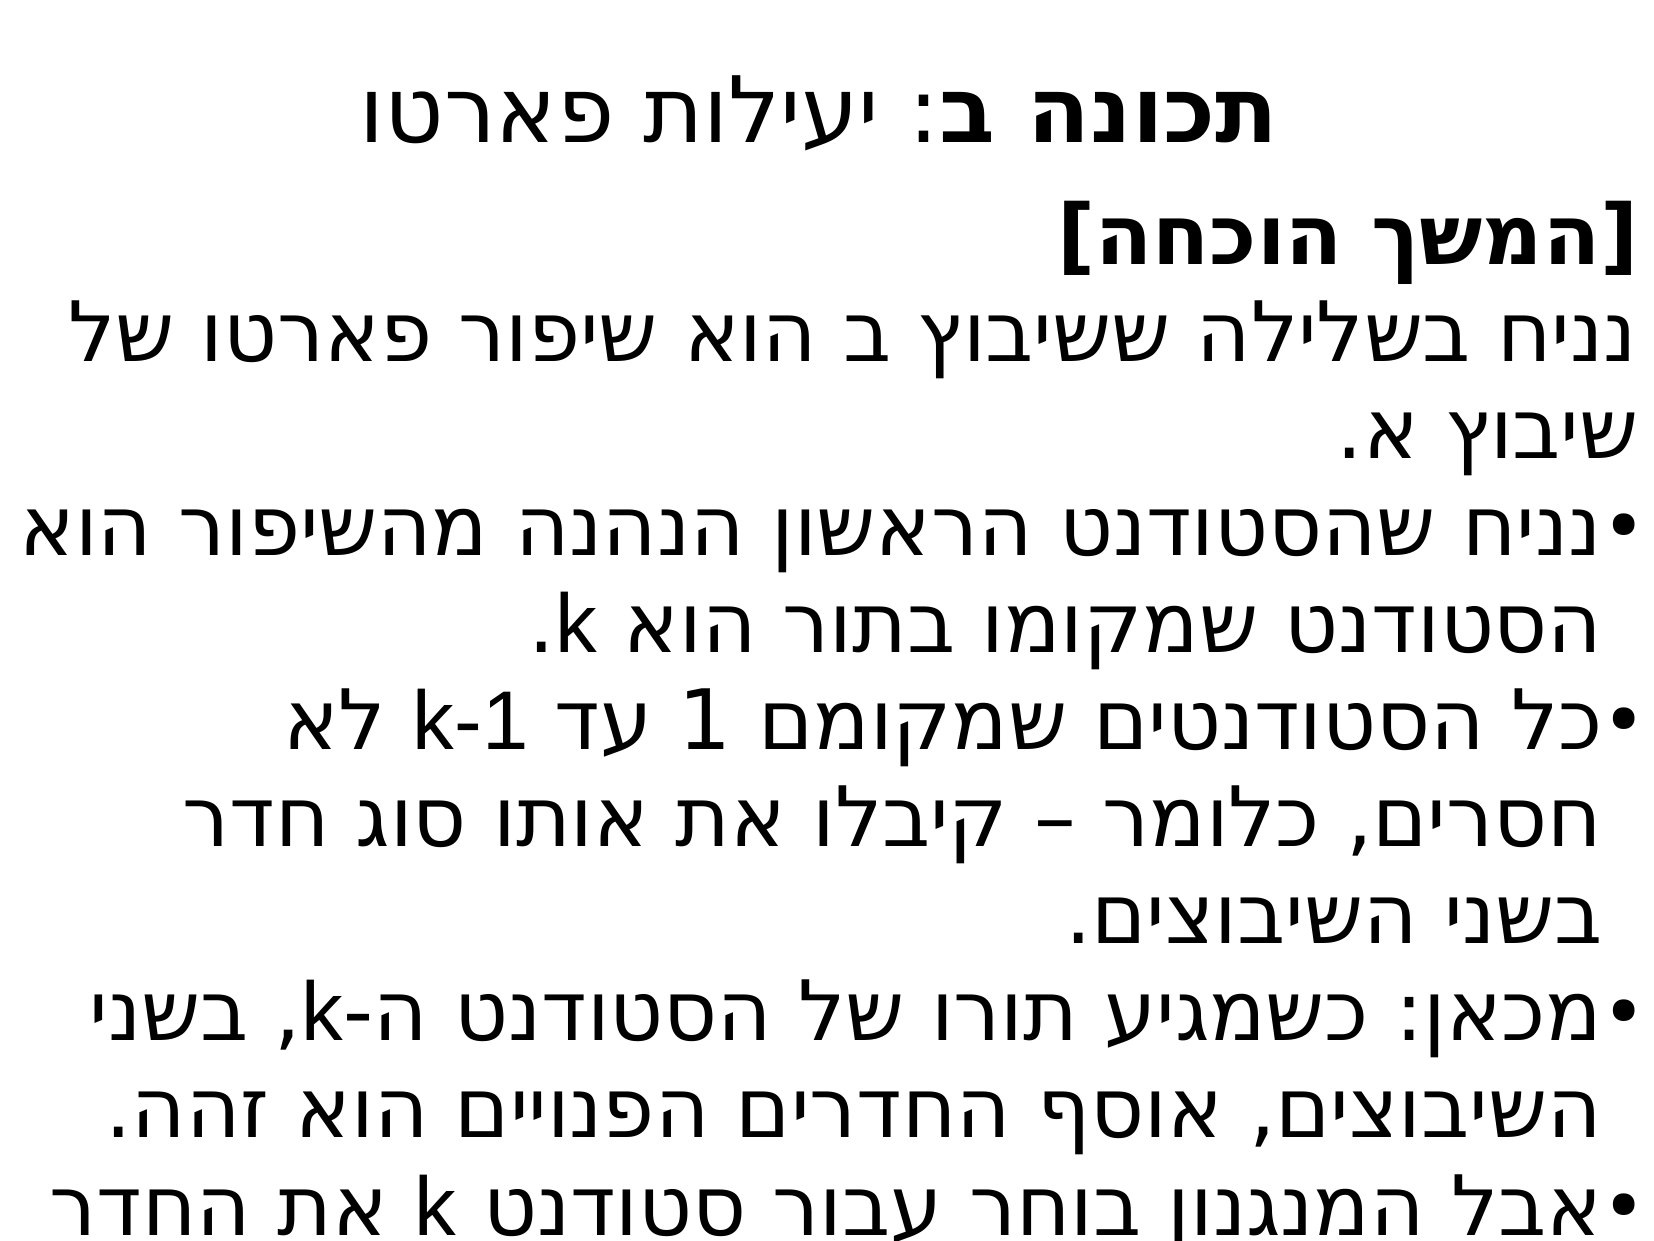

# תכונה ב: יעילות פארטו
[המשך הוכחה]
נניח בשלילה ששיבוץ ב הוא שיפור פארטו של שיבוץ א.
נניח שהסטודנט הראשון הנהנה מהשיפור הוא הסטודנט שמקומו בתור הוא k.
כל הסטודנטים שמקומם 1 עד k-1 לא חסרים, כלומר – קיבלו את אותו סוג חדר בשני השיבוצים.
מכאן: כשמגיע תורו של הסטודנט ה-k, בשני השיבוצים, אוסף החדרים הפנויים הוא זהה.
אבל המנגנון בוחר עבור סטודנט k את החדר הטוב ביותר עבורו מבין החדרים הפנויים – סתירה. ***